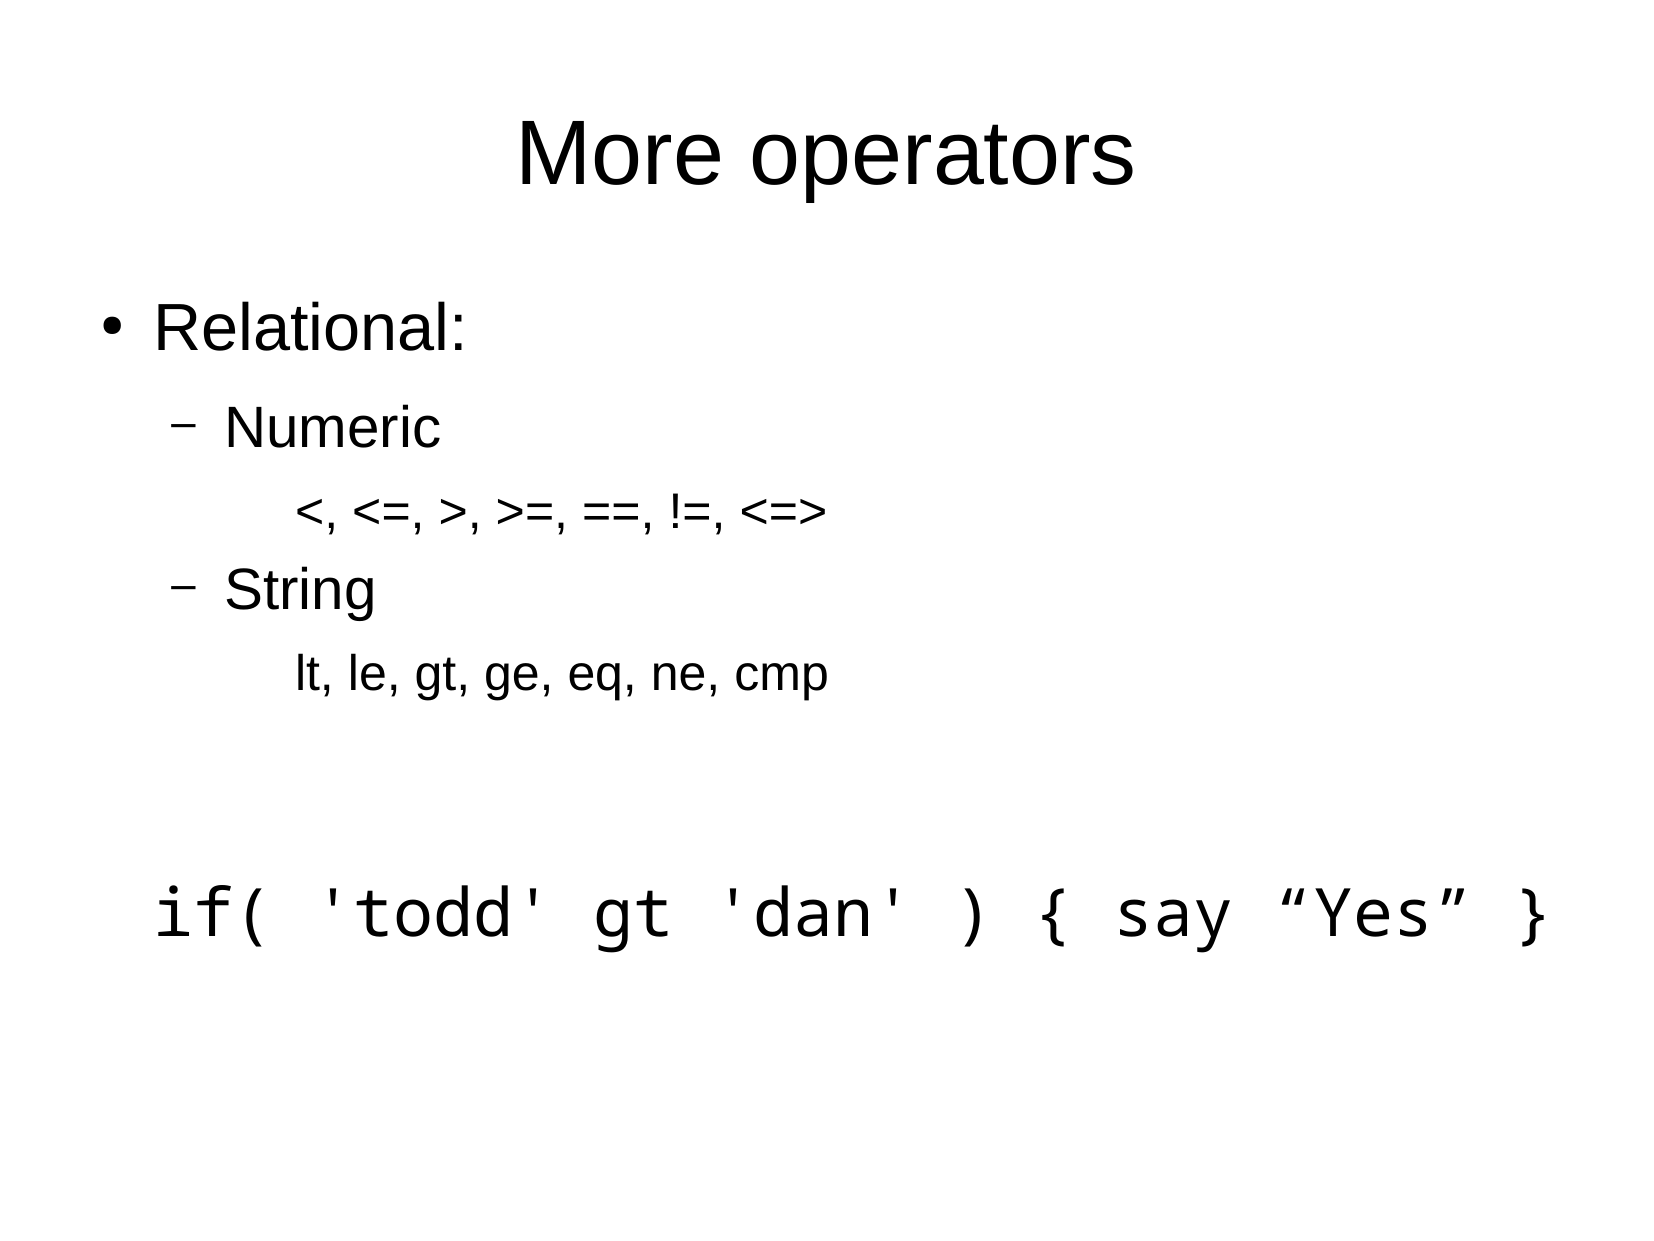

# More operators
Relational:
Numeric
<, <=, >, >=, ==, !=, <=>
String
lt, le, gt, ge, eq, ne, cmp
if( 'todd' gt 'dan' ) { say “Yes” }